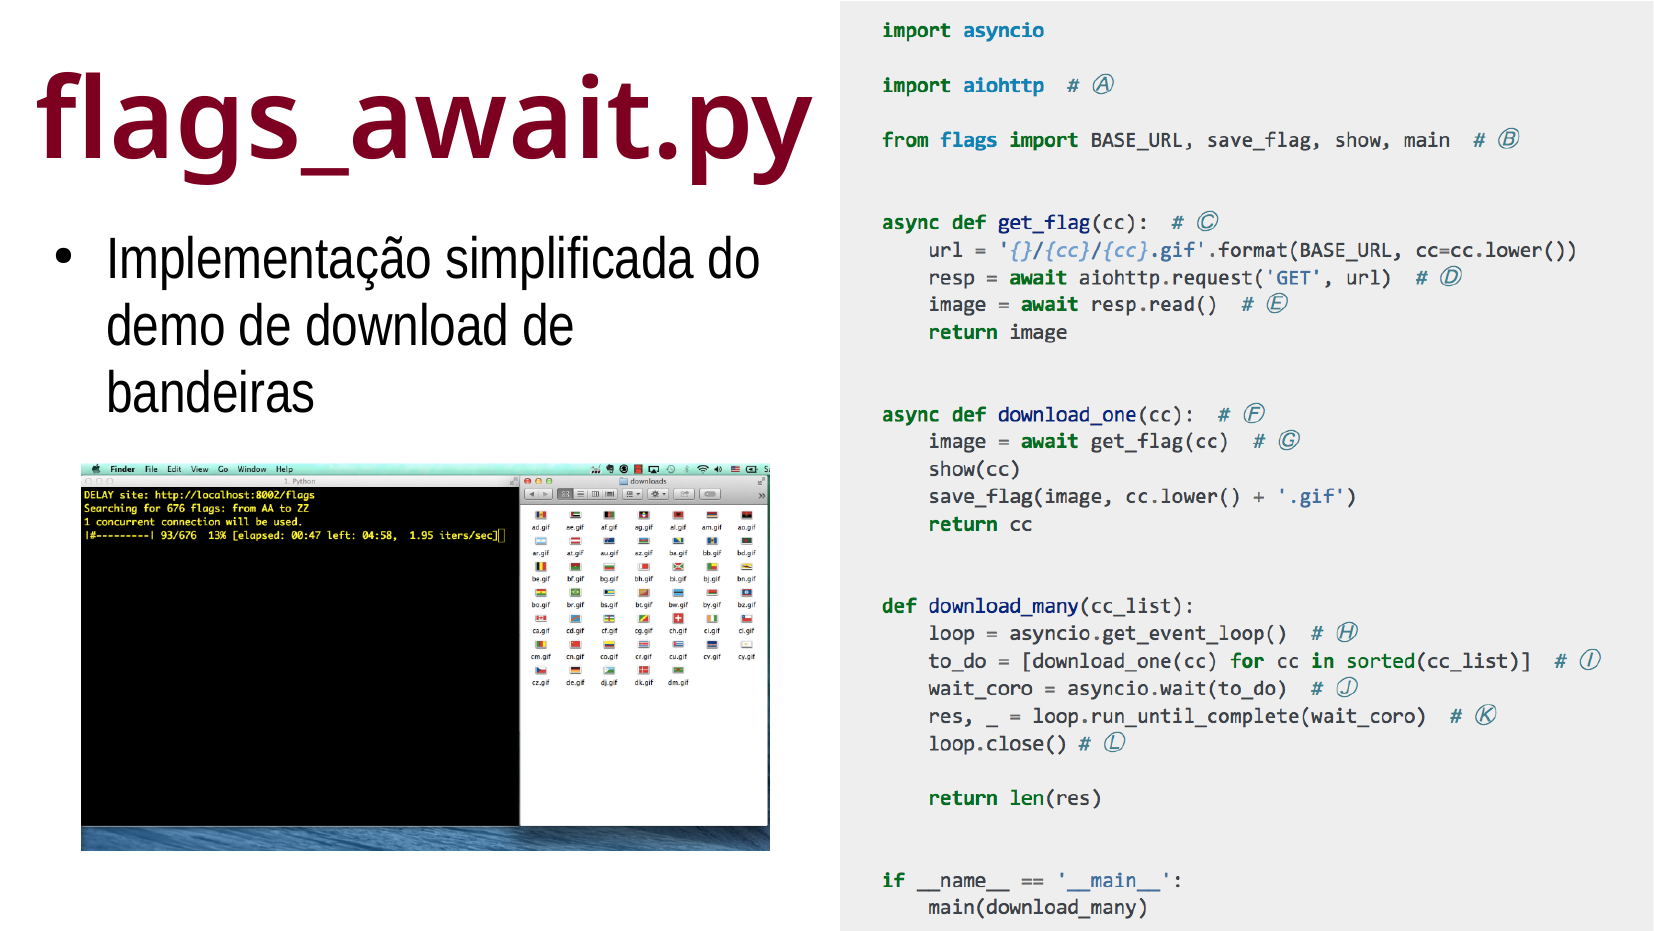

# flags_await.py
Implementação simplificada do demo de download de bandeiras